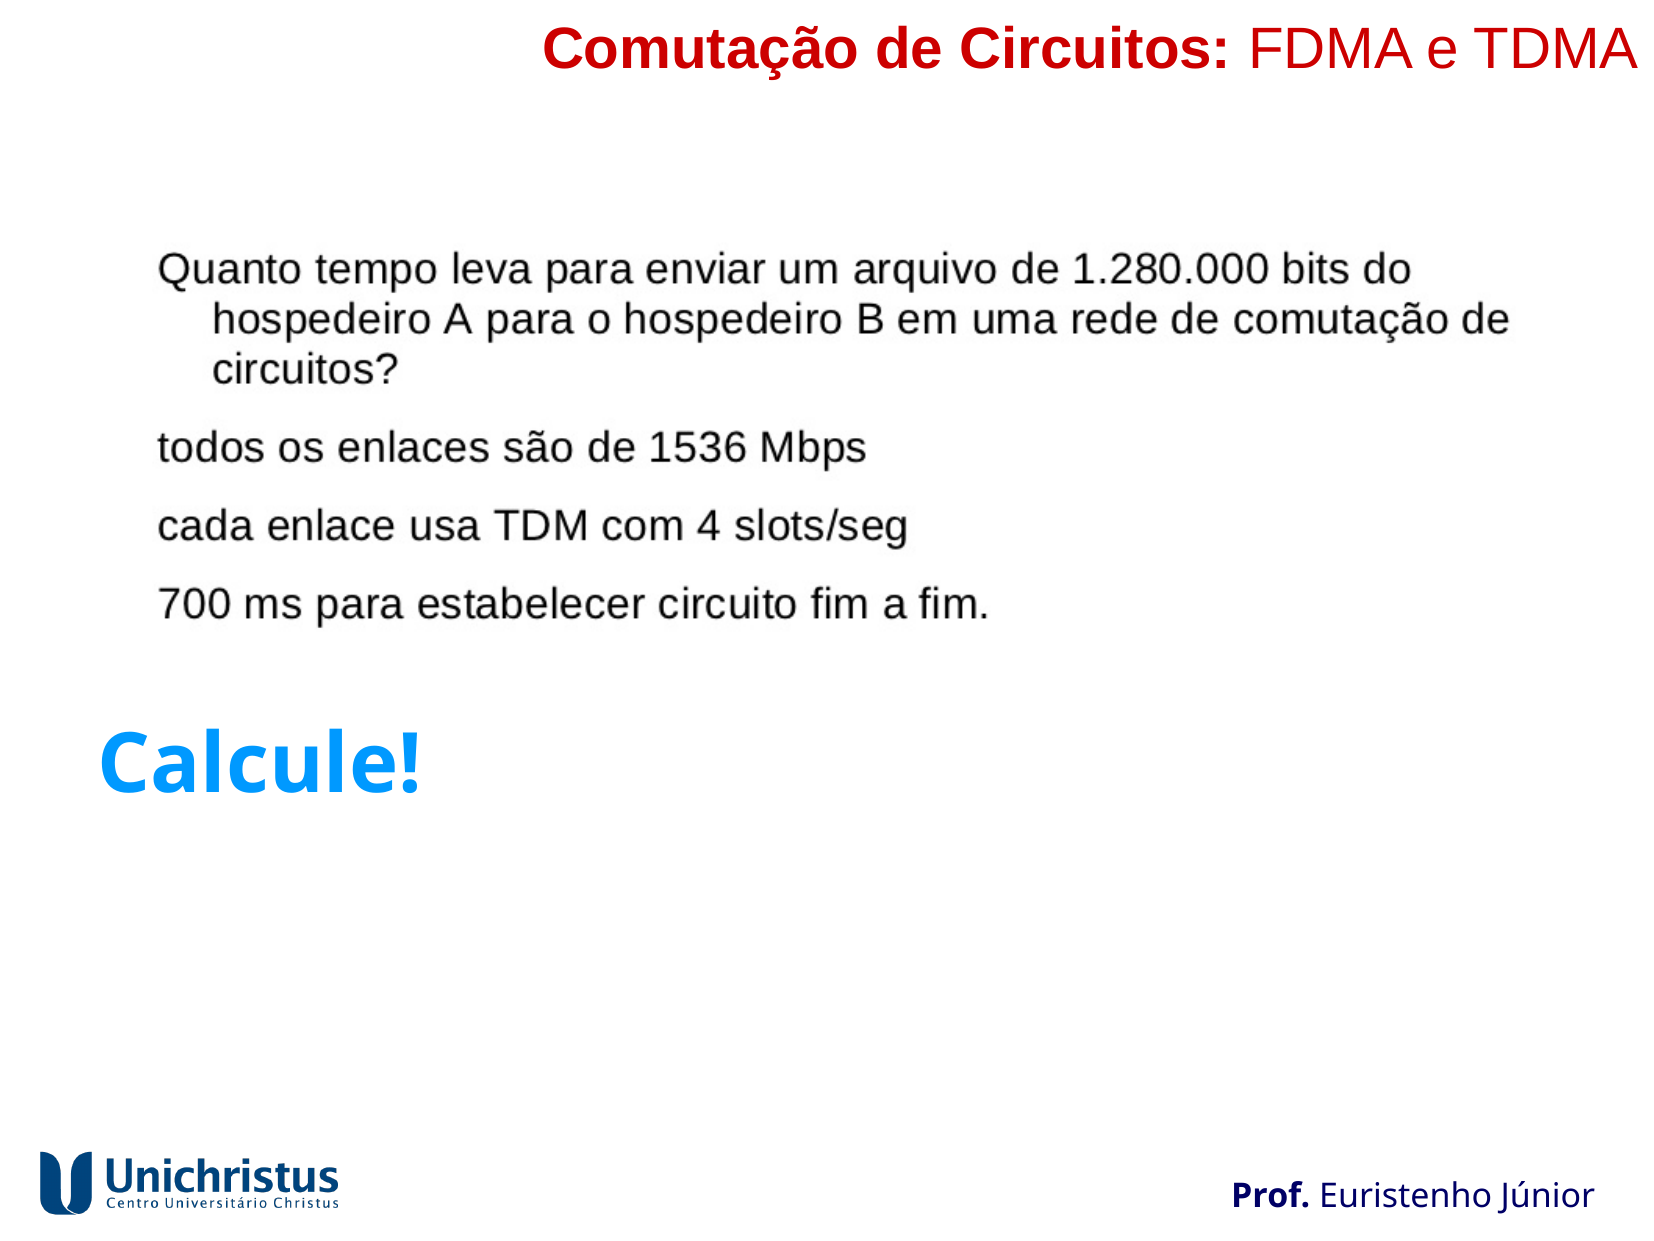

Comutação de Circuitos: FDMA e TDMA
# Calcule!
Prof. Euristenho Júnior